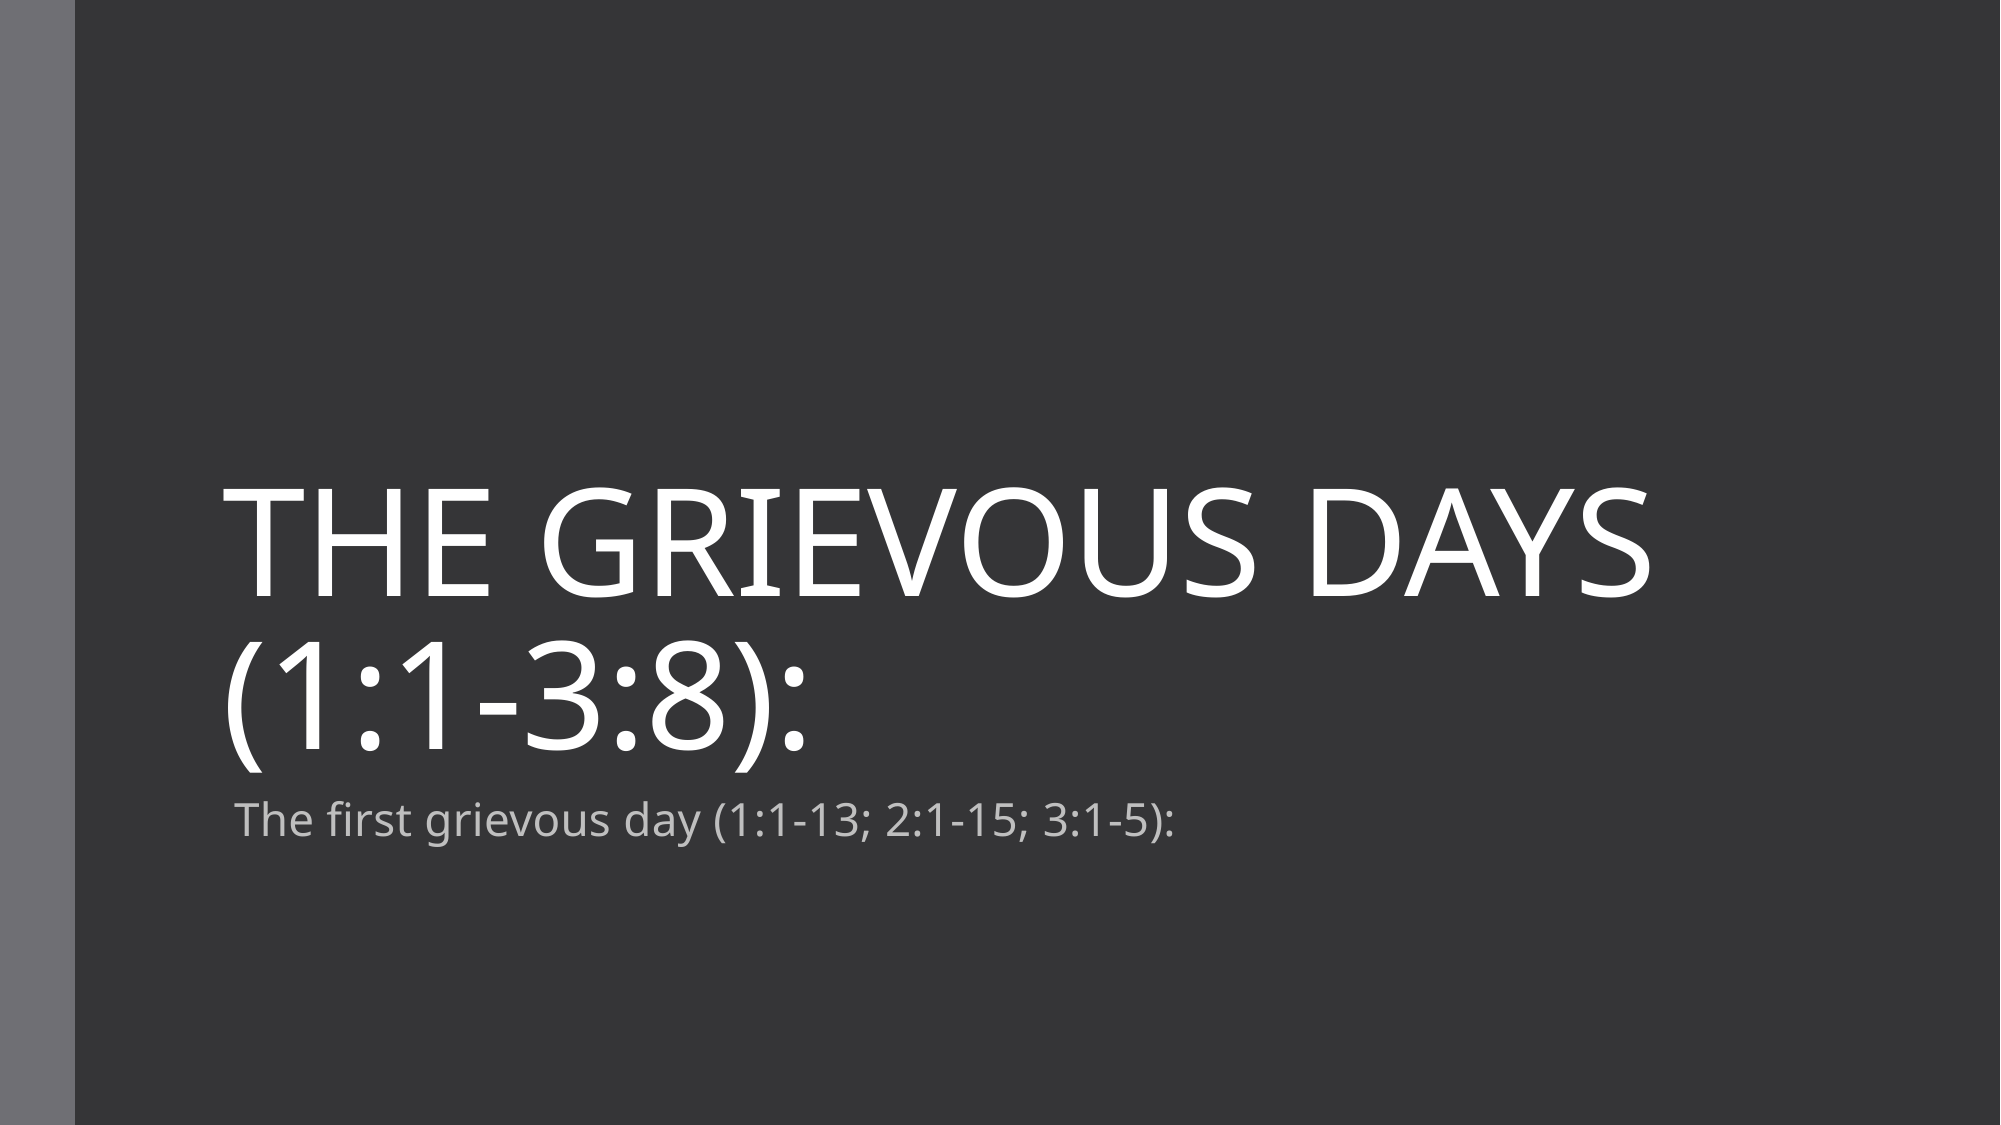

# THE GRIEVOUS DAYS (1:1-3:8):
 The first grievous day (1:1-13; 2:1-15; 3:1-5):